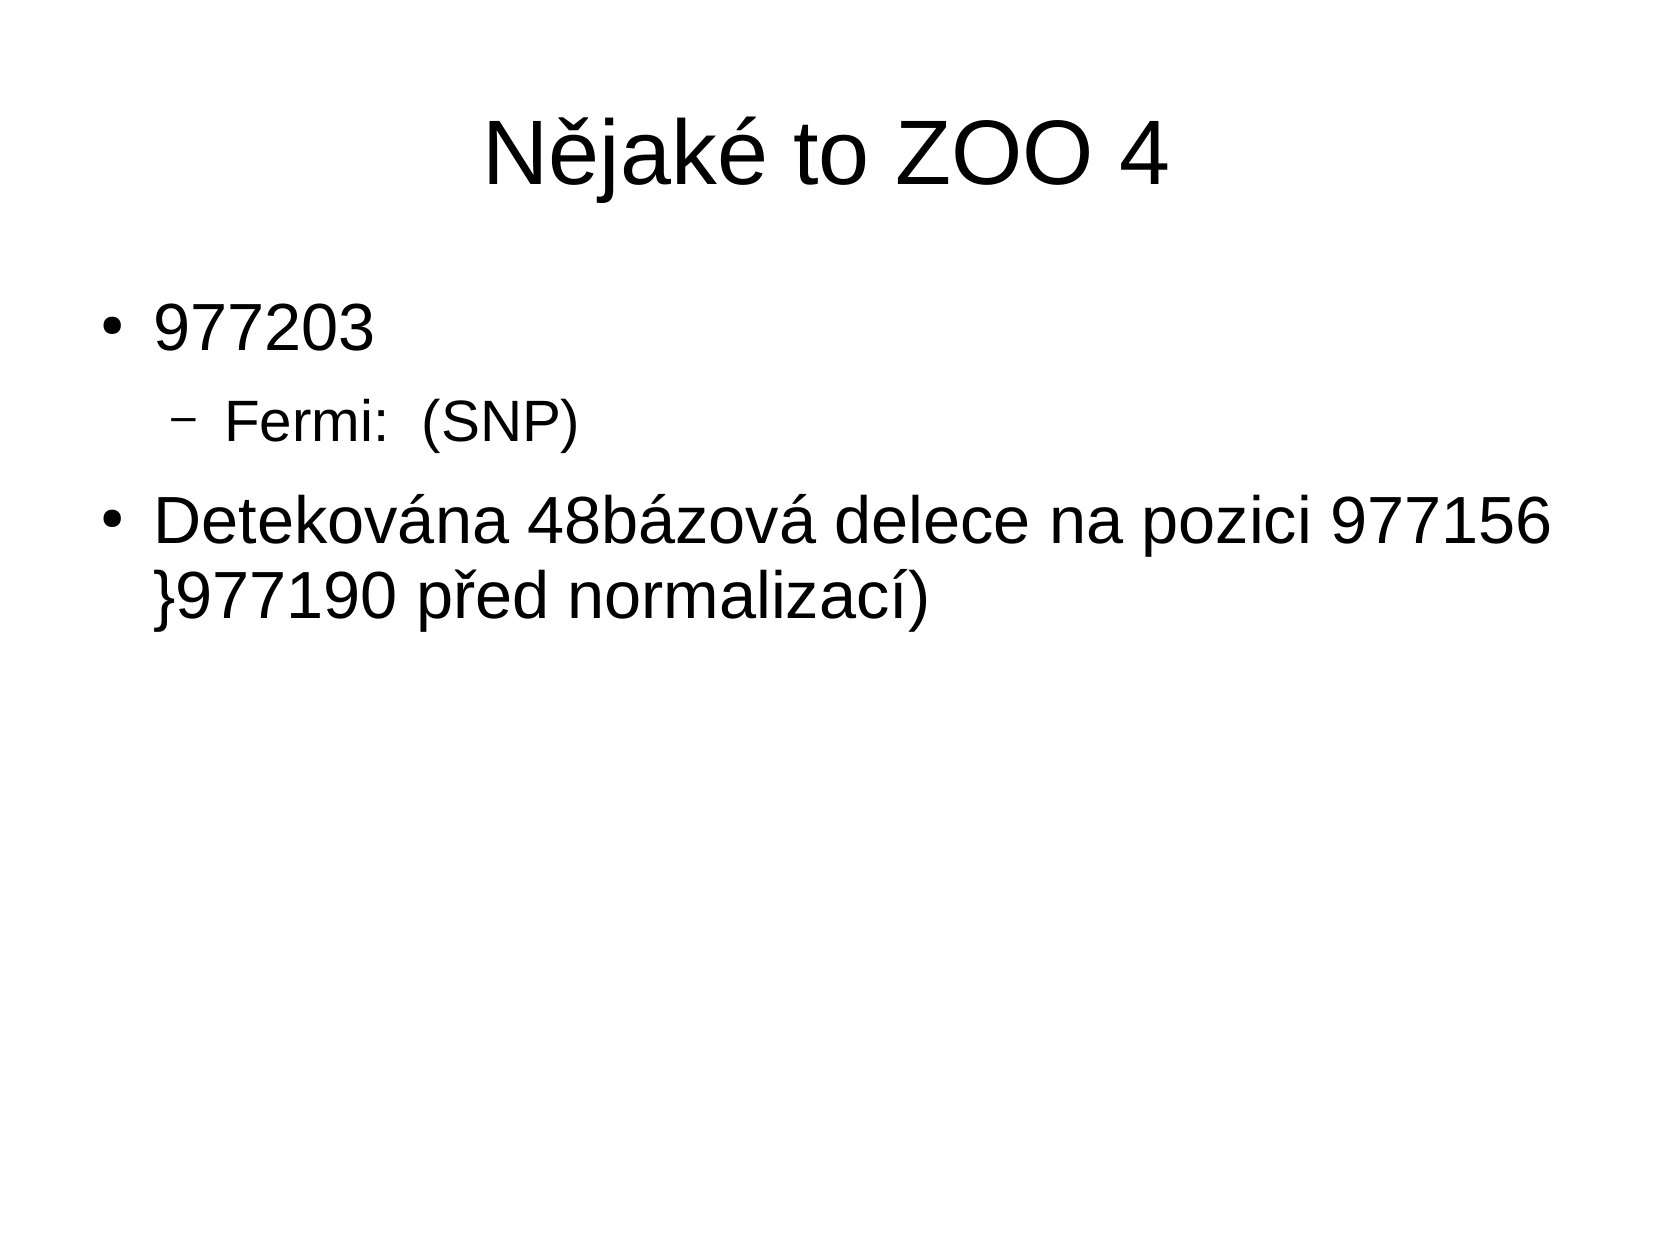

# Nějaké to ZOO 4
977203
Fermi: (SNP)
Detekována 48bázová delece na pozici 977156 }977190 před normalizací)